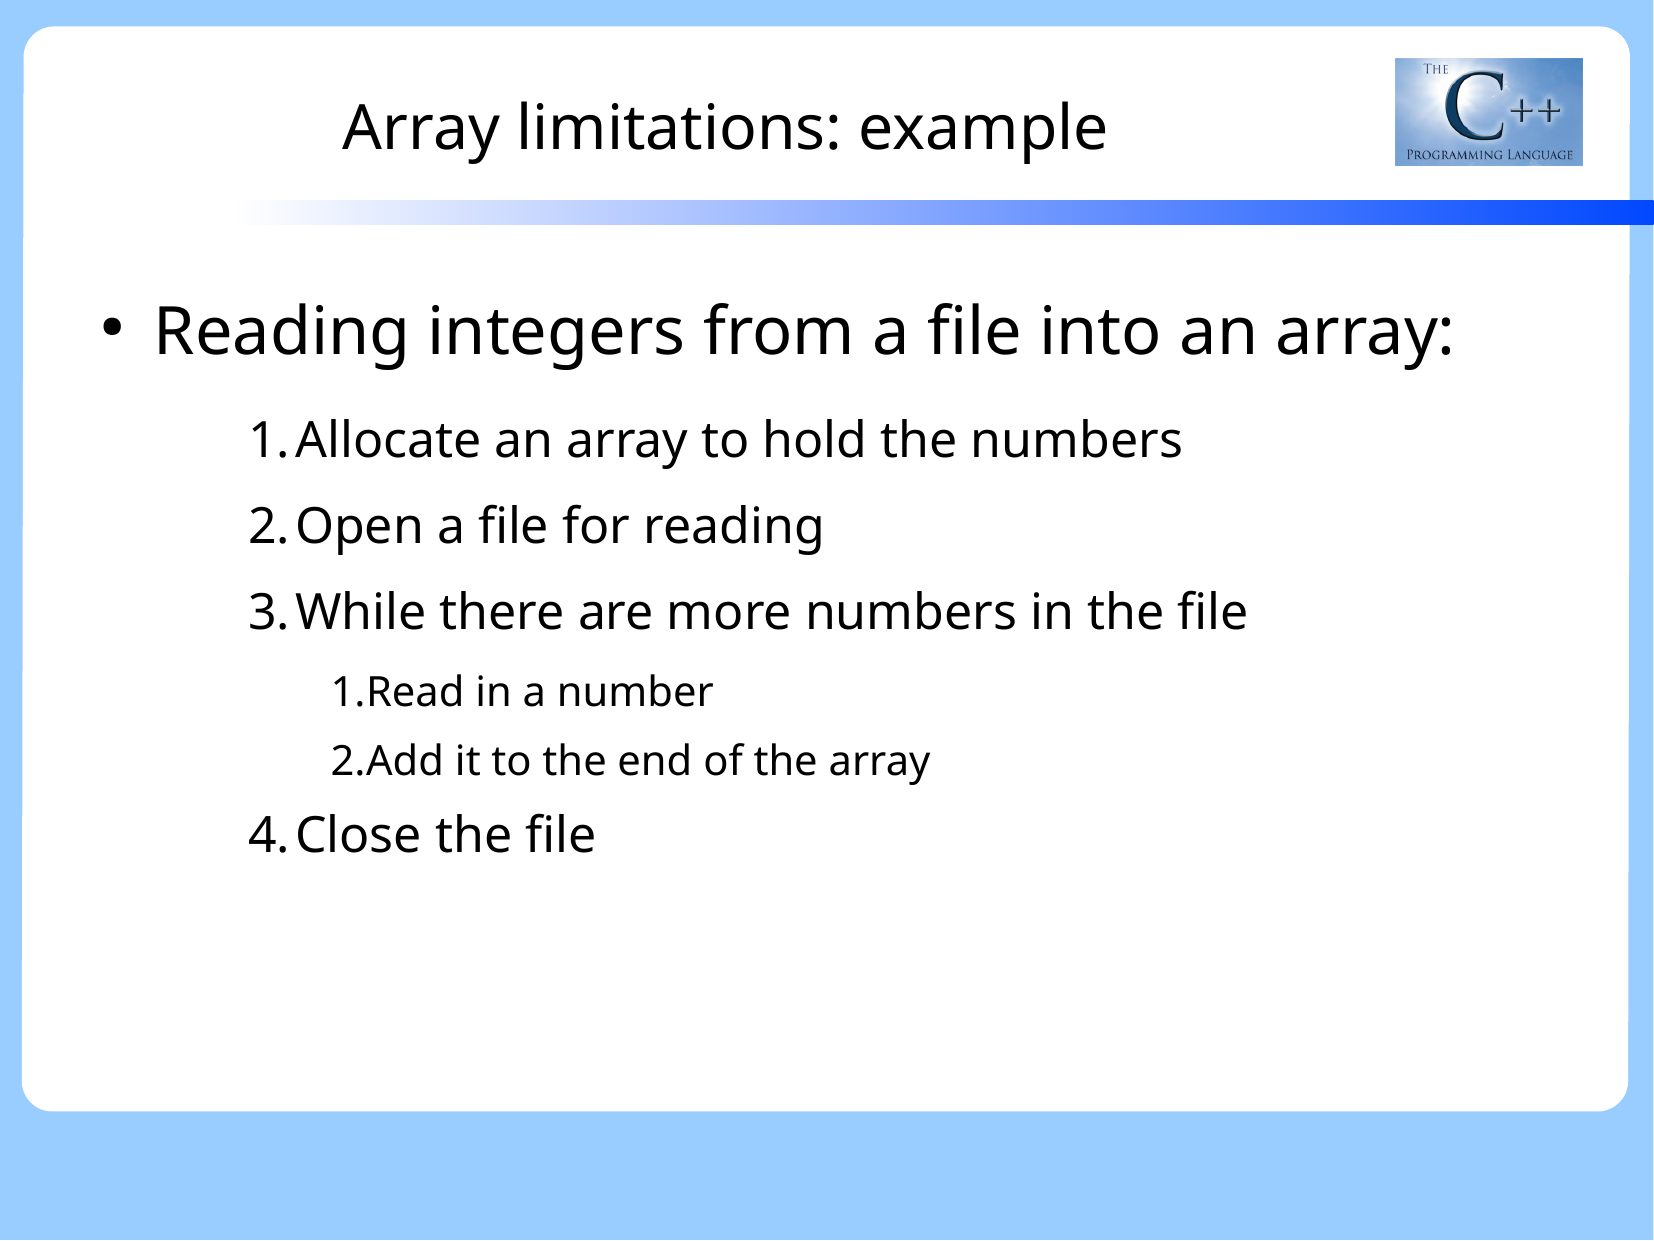

# Array limitations: example
Reading integers from a file into an array:
Allocate an array to hold the numbers
Open a file for reading
While there are more numbers in the file
Read in a number
Add it to the end of the array
Close the file